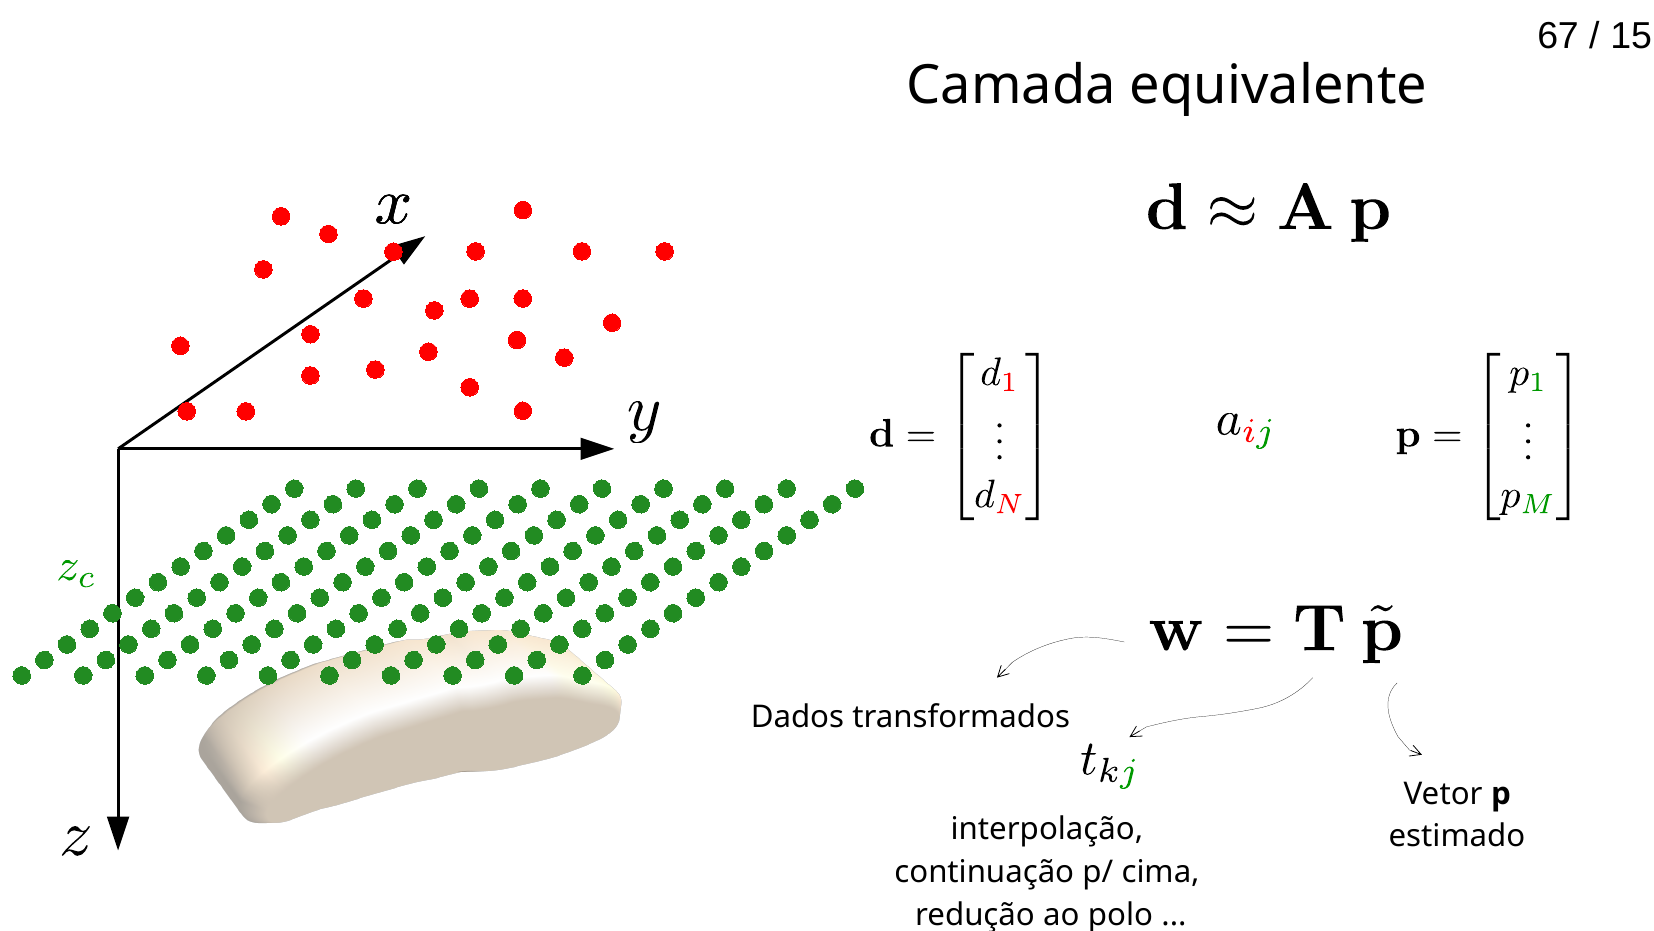

Camada equivalente
Dados transformados
Vetor p estimado
interpolação,
continuação p/ cima,
redução ao polo ...